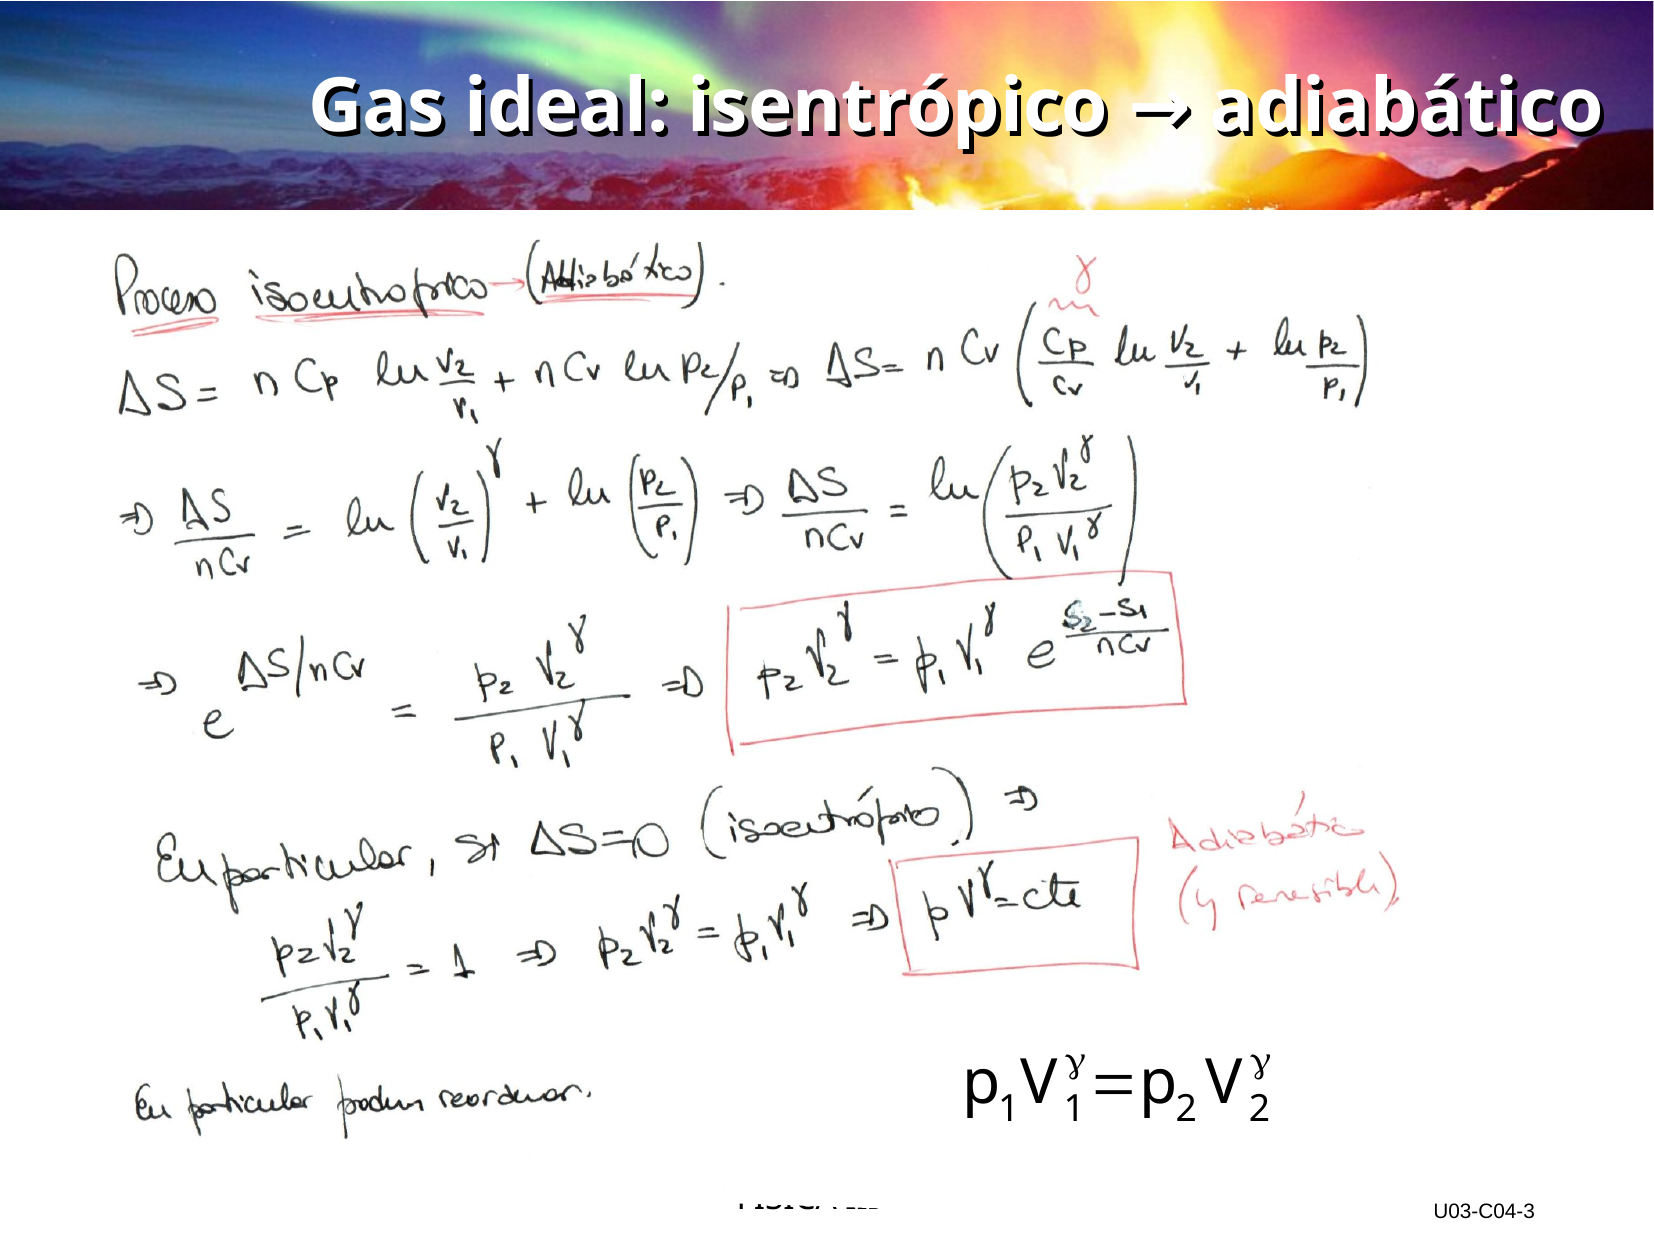

# Gas ideal: isentrópico → adiabático
		U03-C04-3
FÍSICA III B
18